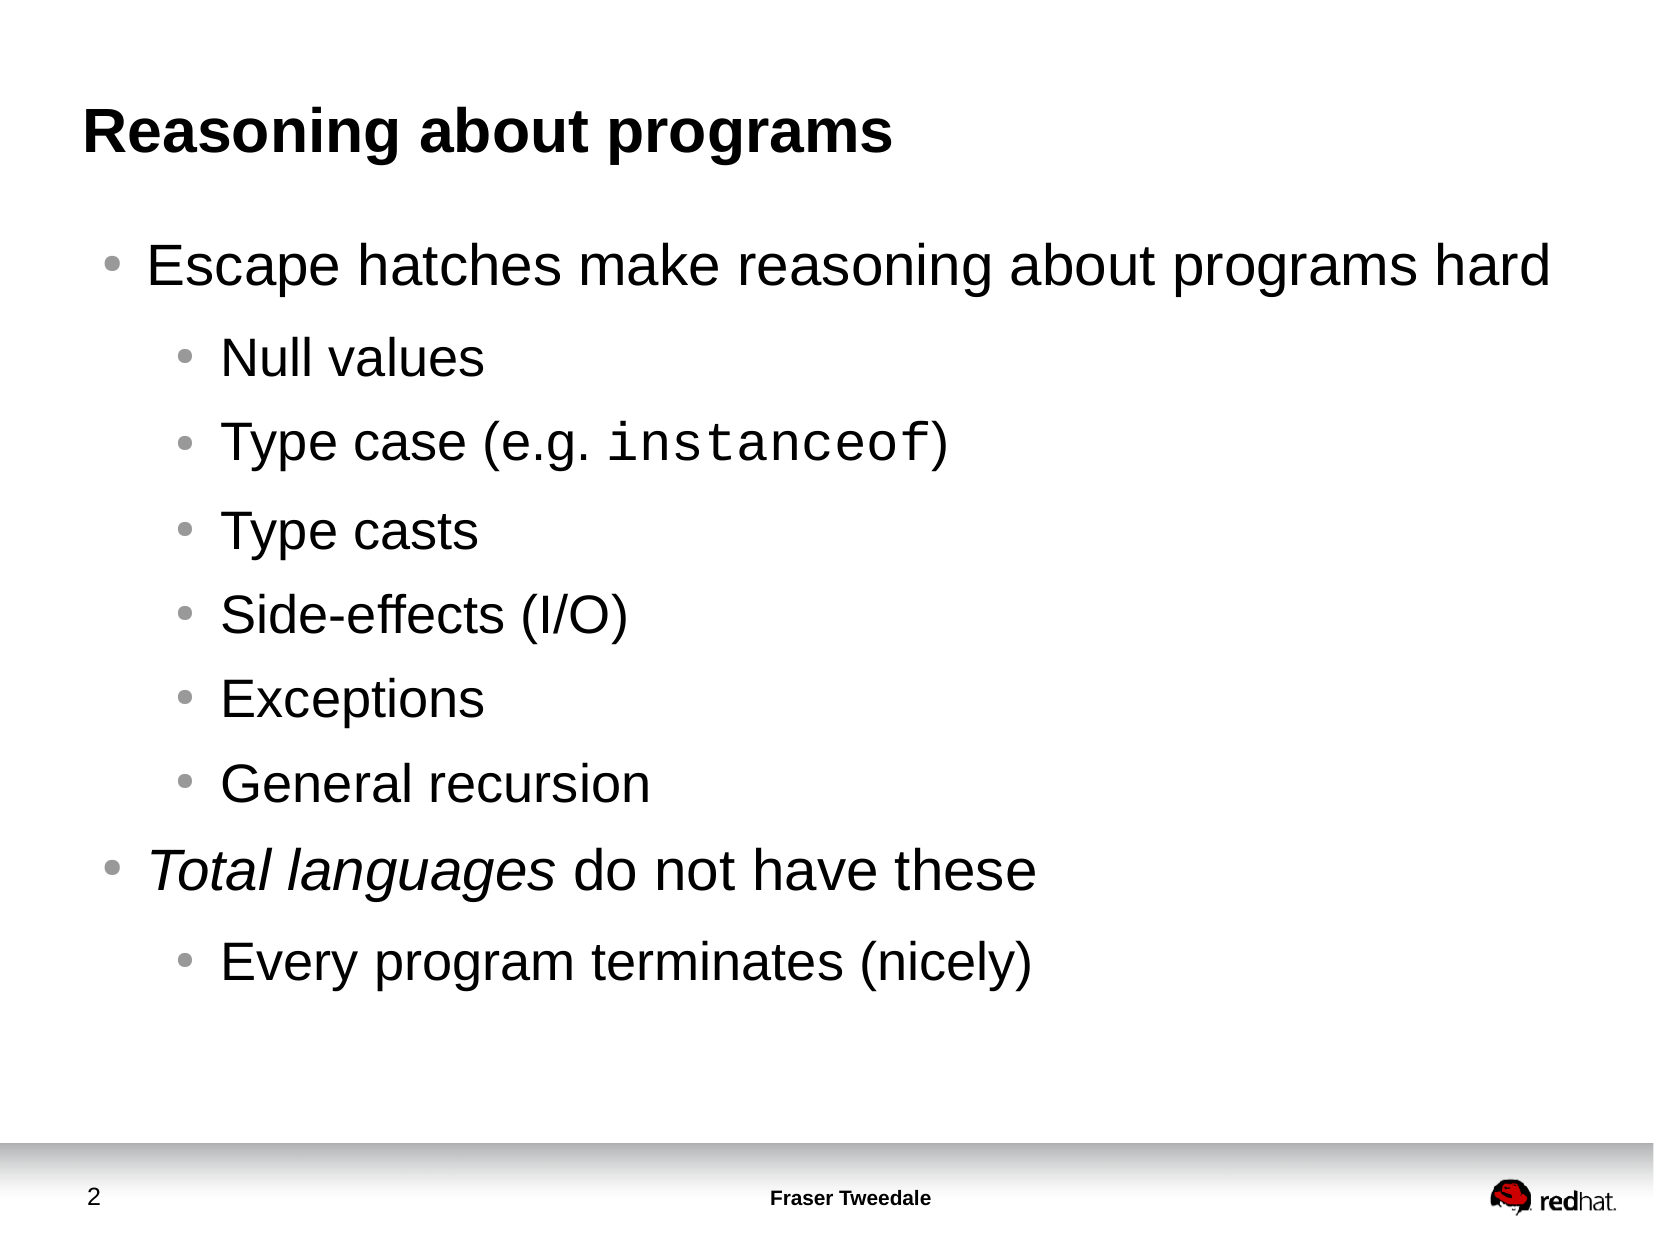

# Reasoning about programs
Escape hatches make reasoning about programs hard
Null values
Type case (e.g. instanceof)
Type casts
Side-effects (I/O)
Exceptions
General recursion
Total languages do not have these
Every program terminates (nicely)